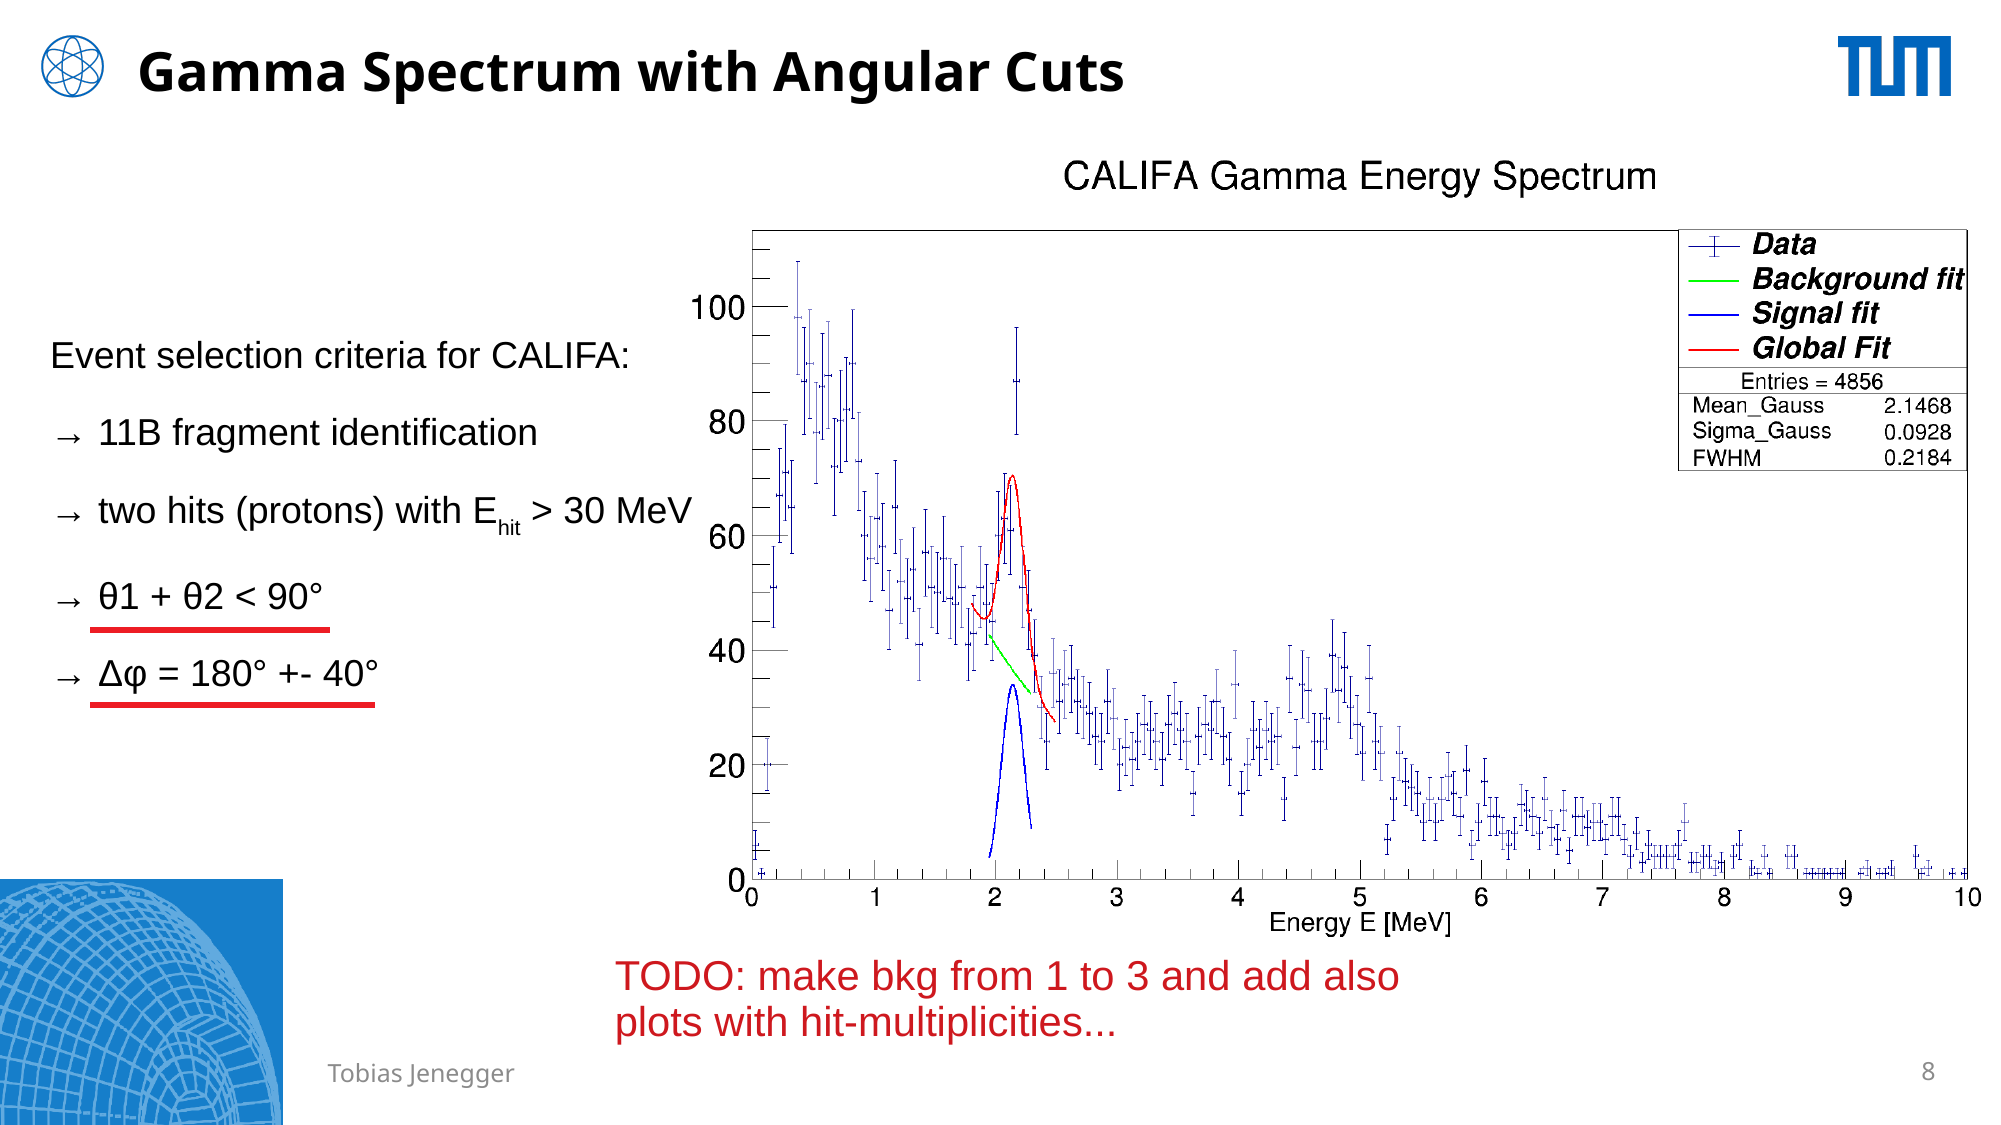

# Gamma Spectrum with Angular Cuts
Event selection criteria for CALIFA:
→ 11B fragment identification
→ two hits (protons) with Ehit > 30 MeV
→ θ1 + θ2 < 90°
→ Δφ = 180° +- 40°
TODO: make bkg from 1 to 3 and add also plots with hit-multiplicities...
Tobias Jenegger